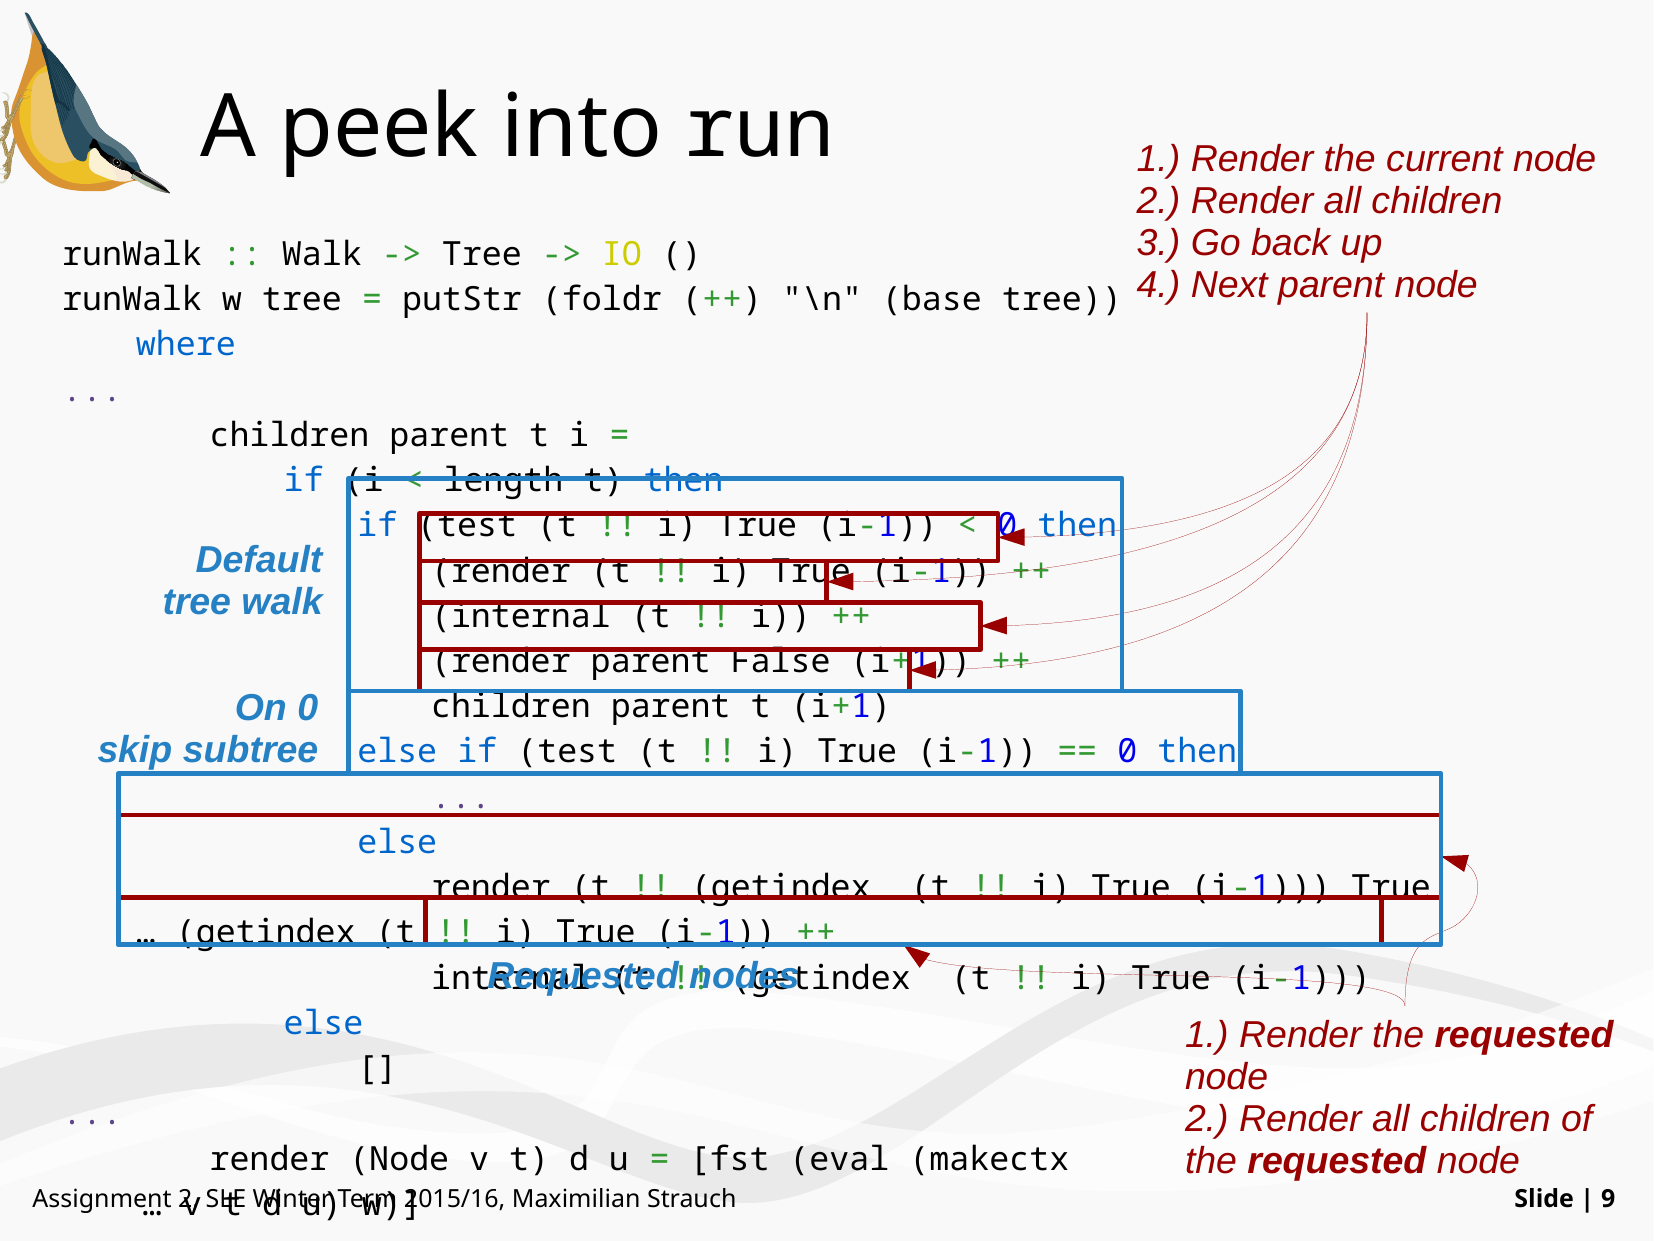

# A peek into run
1.) Render the current node
2.) Render all children
3.) Go back up
4.) Next parent node
runWalk :: Walk -> Tree -> IO ()
runWalk w tree = putStr (foldr (++) "\n" (base tree))
	where
...
		children parent t i =
			if (i < length t) then
				if (test (t !! i) True (i-1)) < 0 then
					(render (t !! i) True (i-1)) ++
					(internal (t !! i)) ++
					(render parent False (i+1)) ++
					children parent t (i+1)
				else if (test (t !! i) True (i-1)) == 0 then
					...
				else
					render (t !! (getindex (t !! i) True (i-1))) True
	… (getindex (t !! i) True (i-1)) ++
					internal (t !! (getindex (t !! i) True (i-1)))
			else
				[]
...
		render (Node v t) d u = [fst (eval (makectx
 … v t d u) w)]
...
Default
tree walk
On 0
skip subtree
Requested nodes
1.) Render the requested
node
2.) Render all children of
the requested node